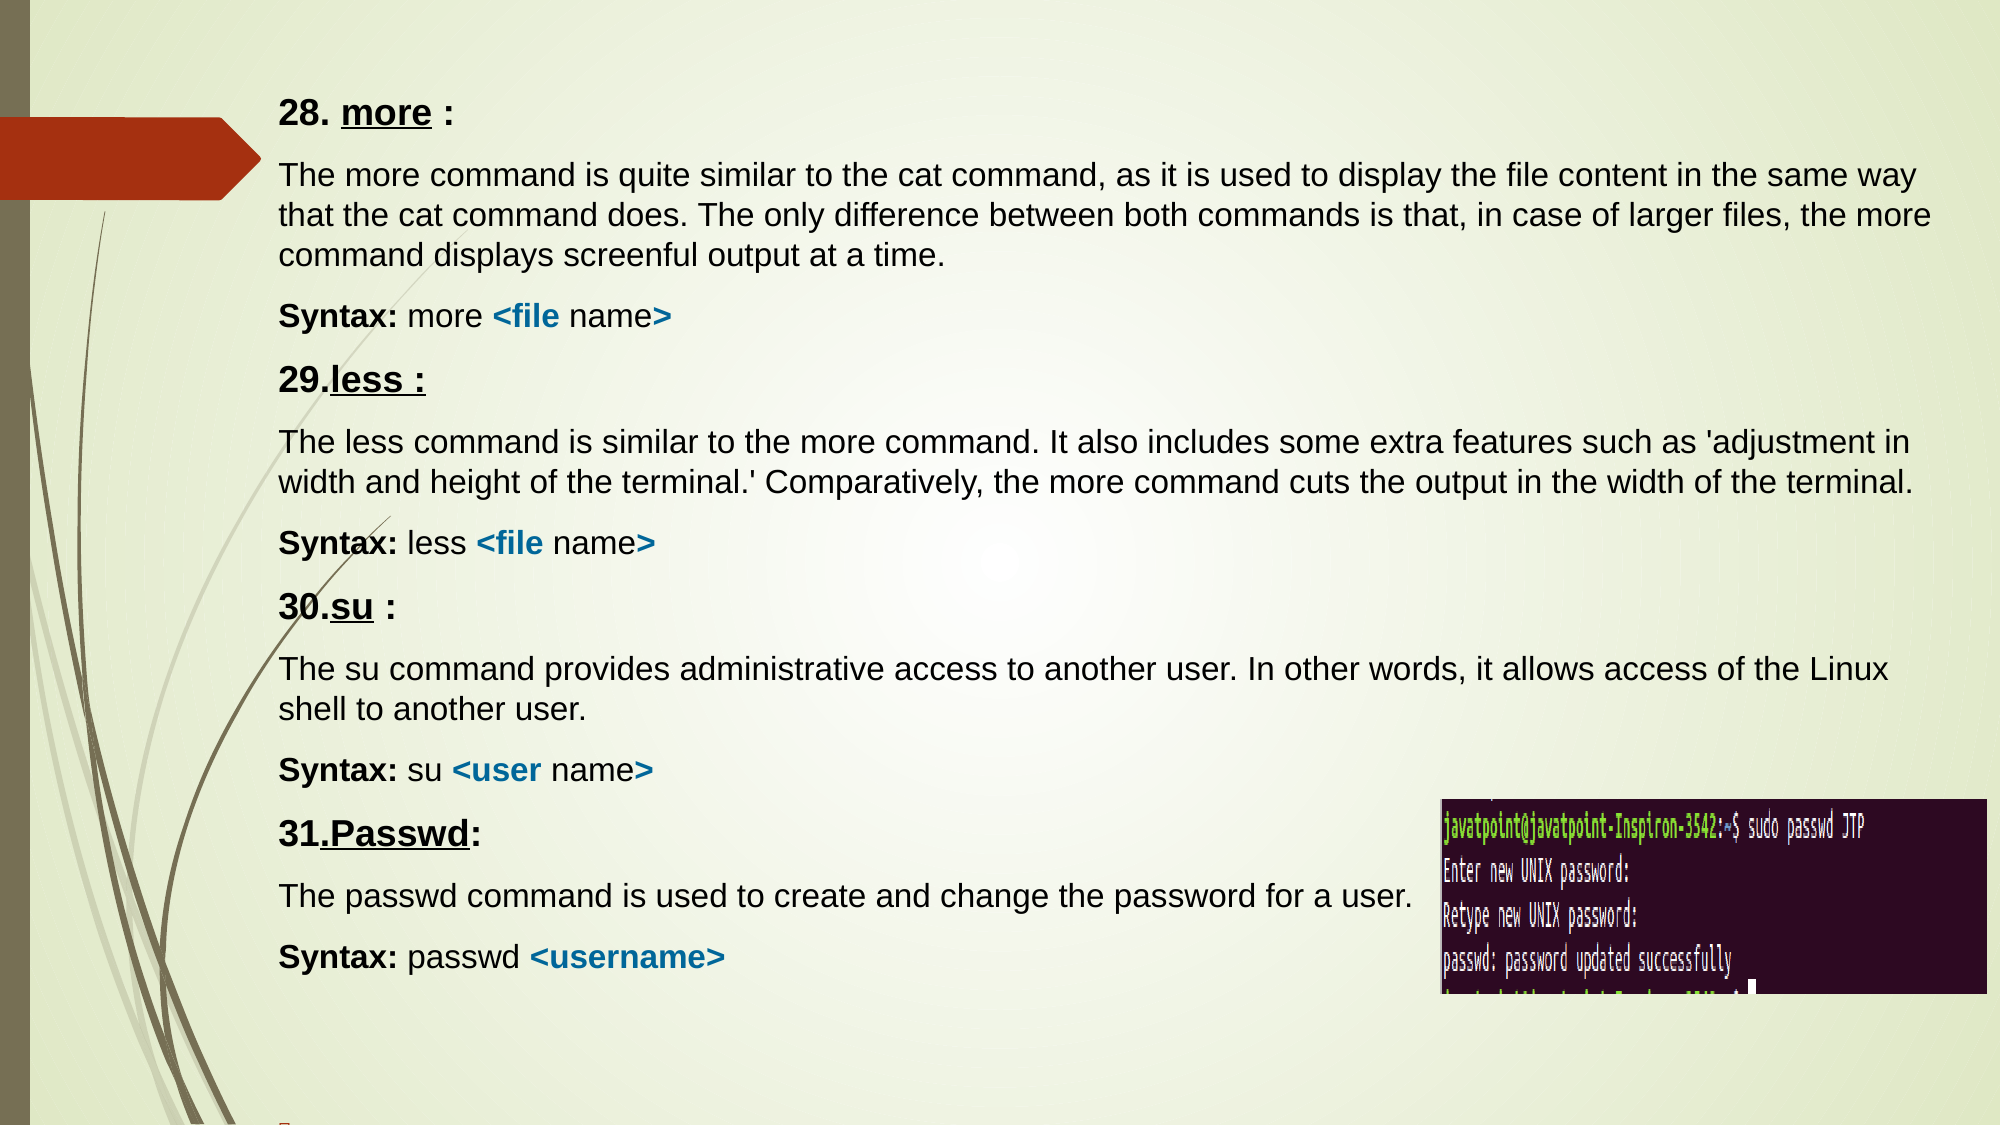

# 28. more :
The more command is quite similar to the cat command, as it is used to display the file content in the same way that the cat command does. The only difference between both commands is that, in case of larger files, the more command displays screenful output at a time.
Syntax: more <file name>
29.less :
The less command is similar to the more command. It also includes some extra features such as 'adjustment in width and height of the terminal.' Comparatively, the more command cuts the output in the width of the terminal.
Syntax: less <file name>
30.su :
The su command provides administrative access to another user. In other words, it allows access of the Linux shell to another user.
Syntax: su <user name>
31.Passwd:
The passwd command is used to create and change the password for a user.
Syntax: passwd <username>